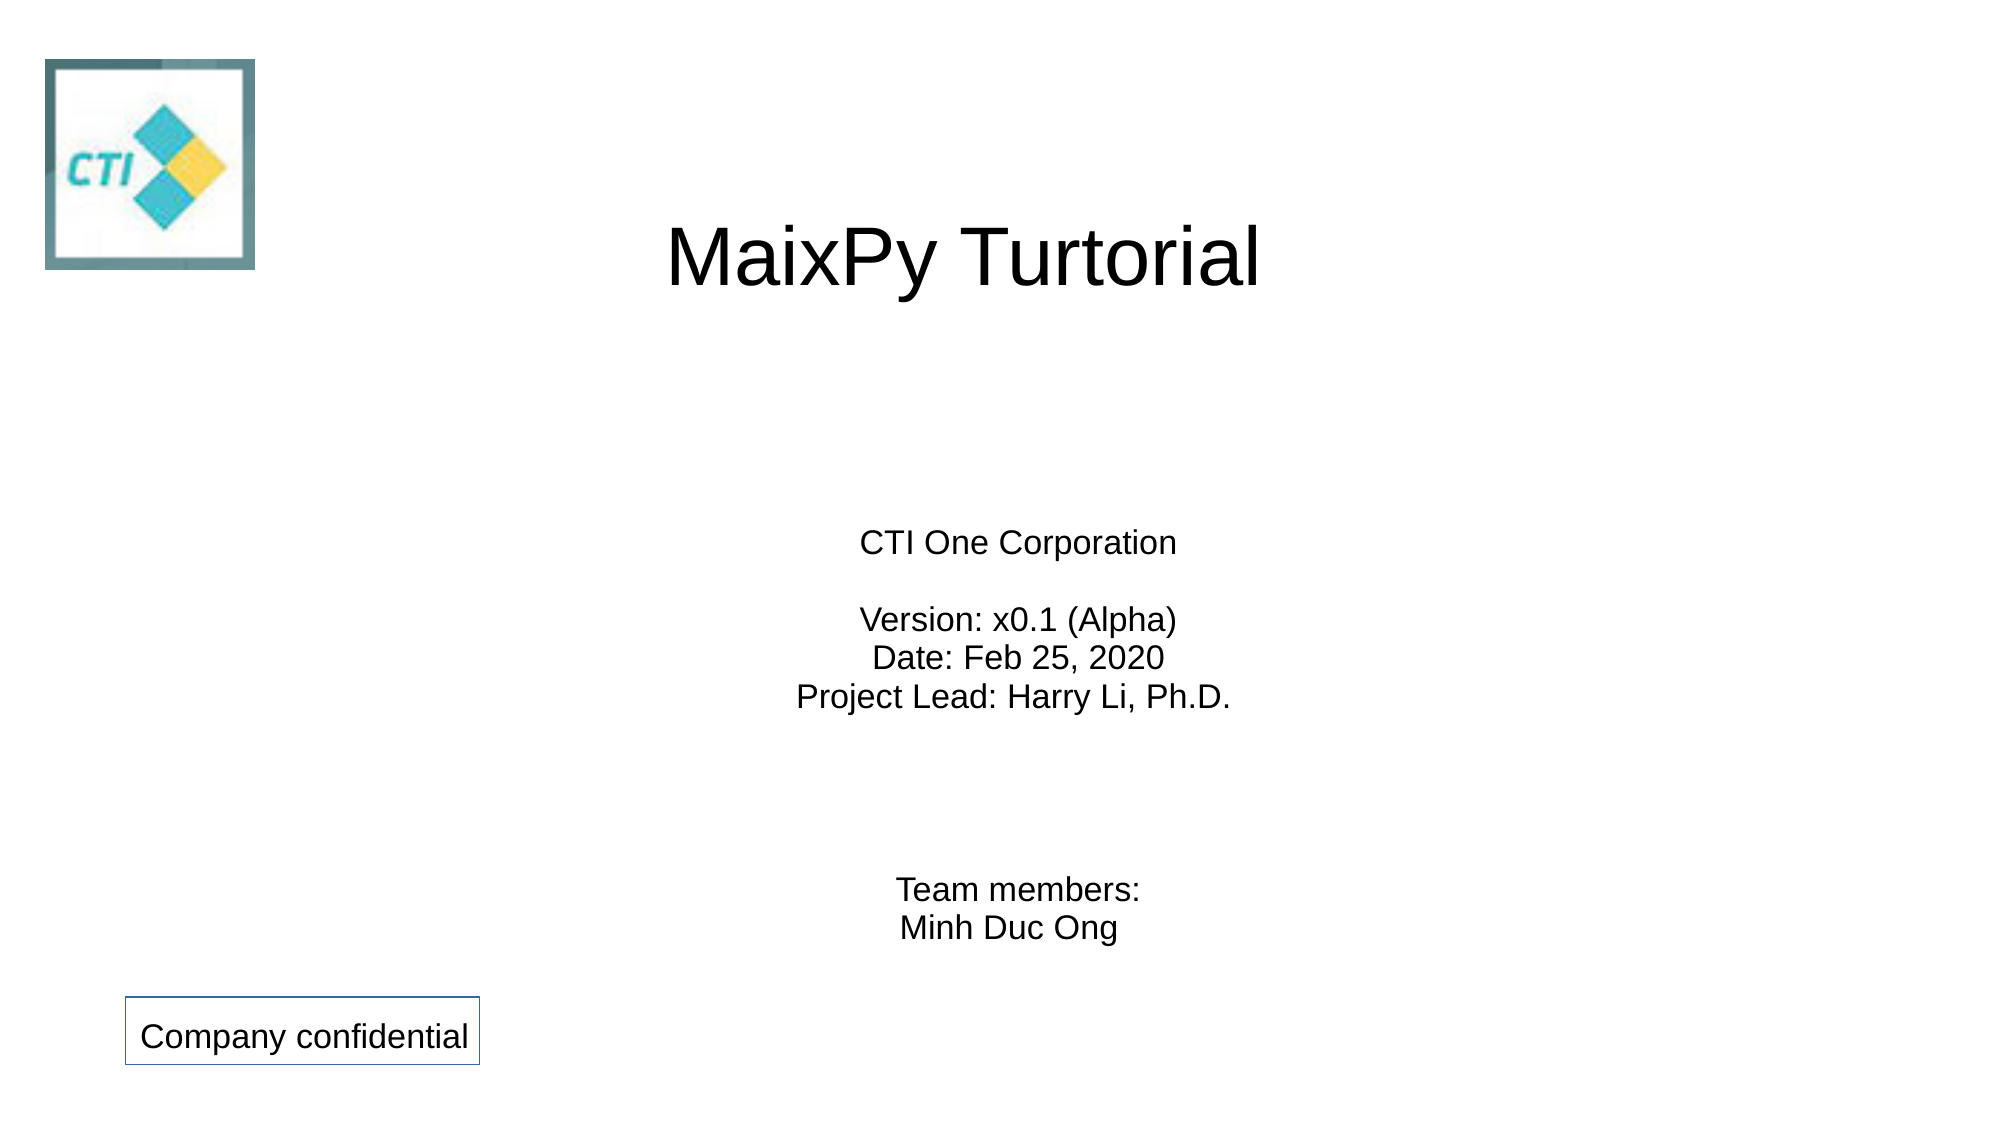

MaixPy Turtorial
CTI One Corporation
Version: x0.1 (Alpha)
Date: Feb 25, 2020
Project Lead: Harry Li, Ph.D.
Team members:
Minh Duc Ong
Company confidential